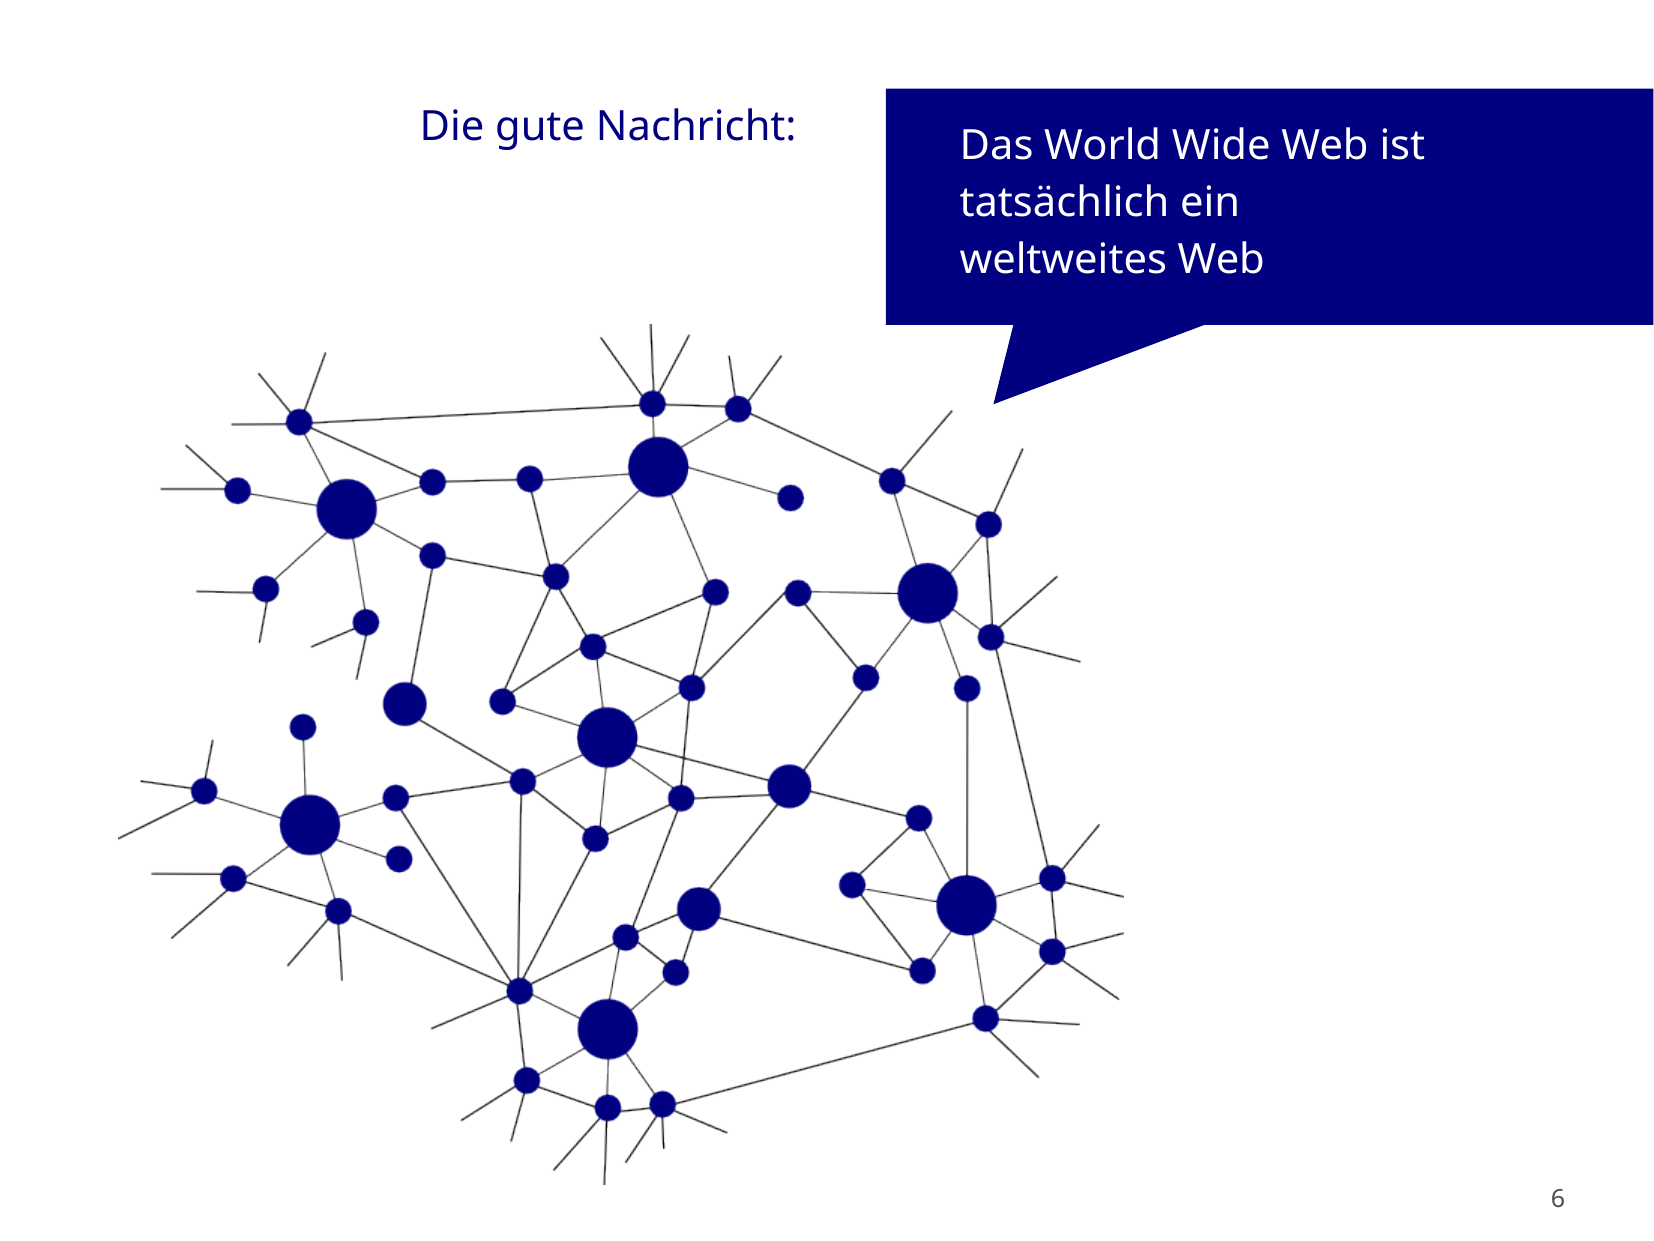

Die gute Nachricht:
Das World Wide Web ist tatsächlich ein weltweites Web